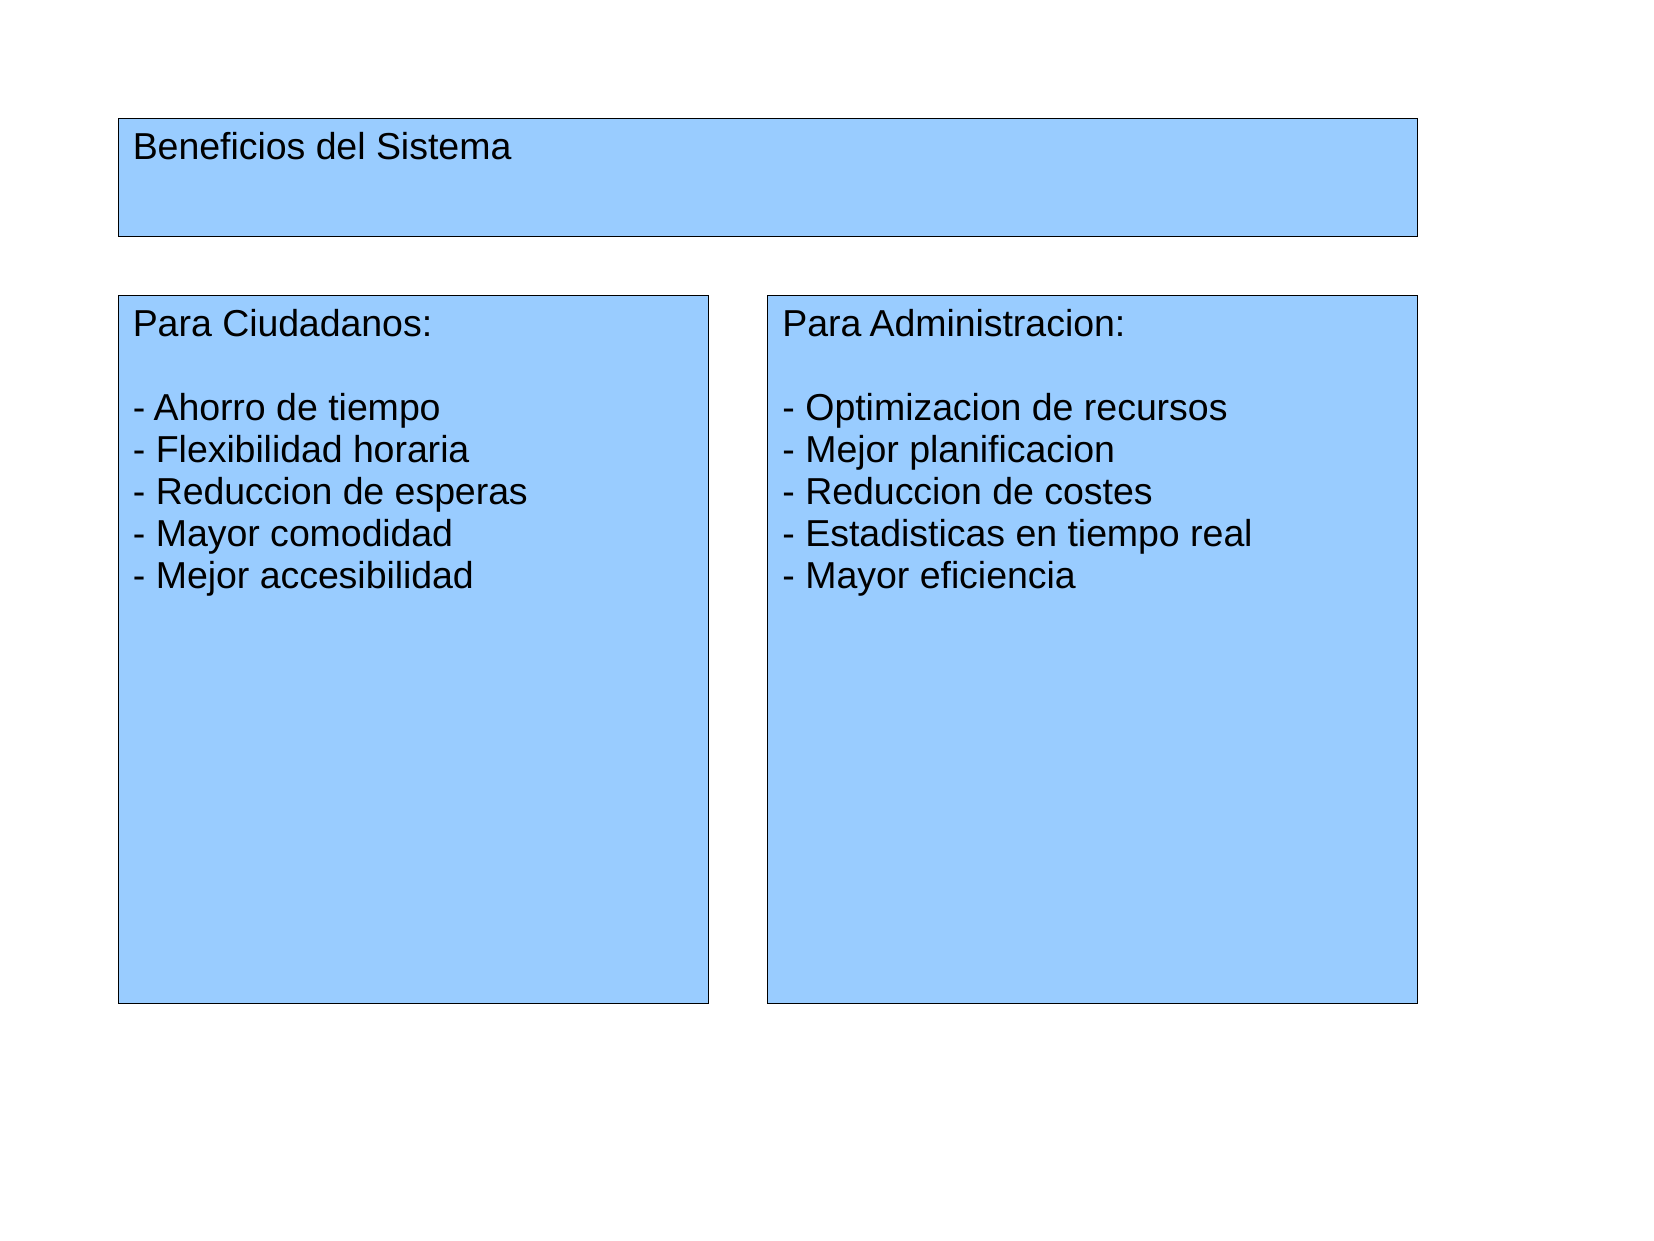

#
Beneficios del Sistema
Para Ciudadanos:
- Ahorro de tiempo
- Flexibilidad horaria
- Reduccion de esperas
- Mayor comodidad
- Mejor accesibilidad
Para Administracion:
- Optimizacion de recursos
- Mejor planificacion
- Reduccion de costes
- Estadisticas en tiempo real
- Mayor eficiencia